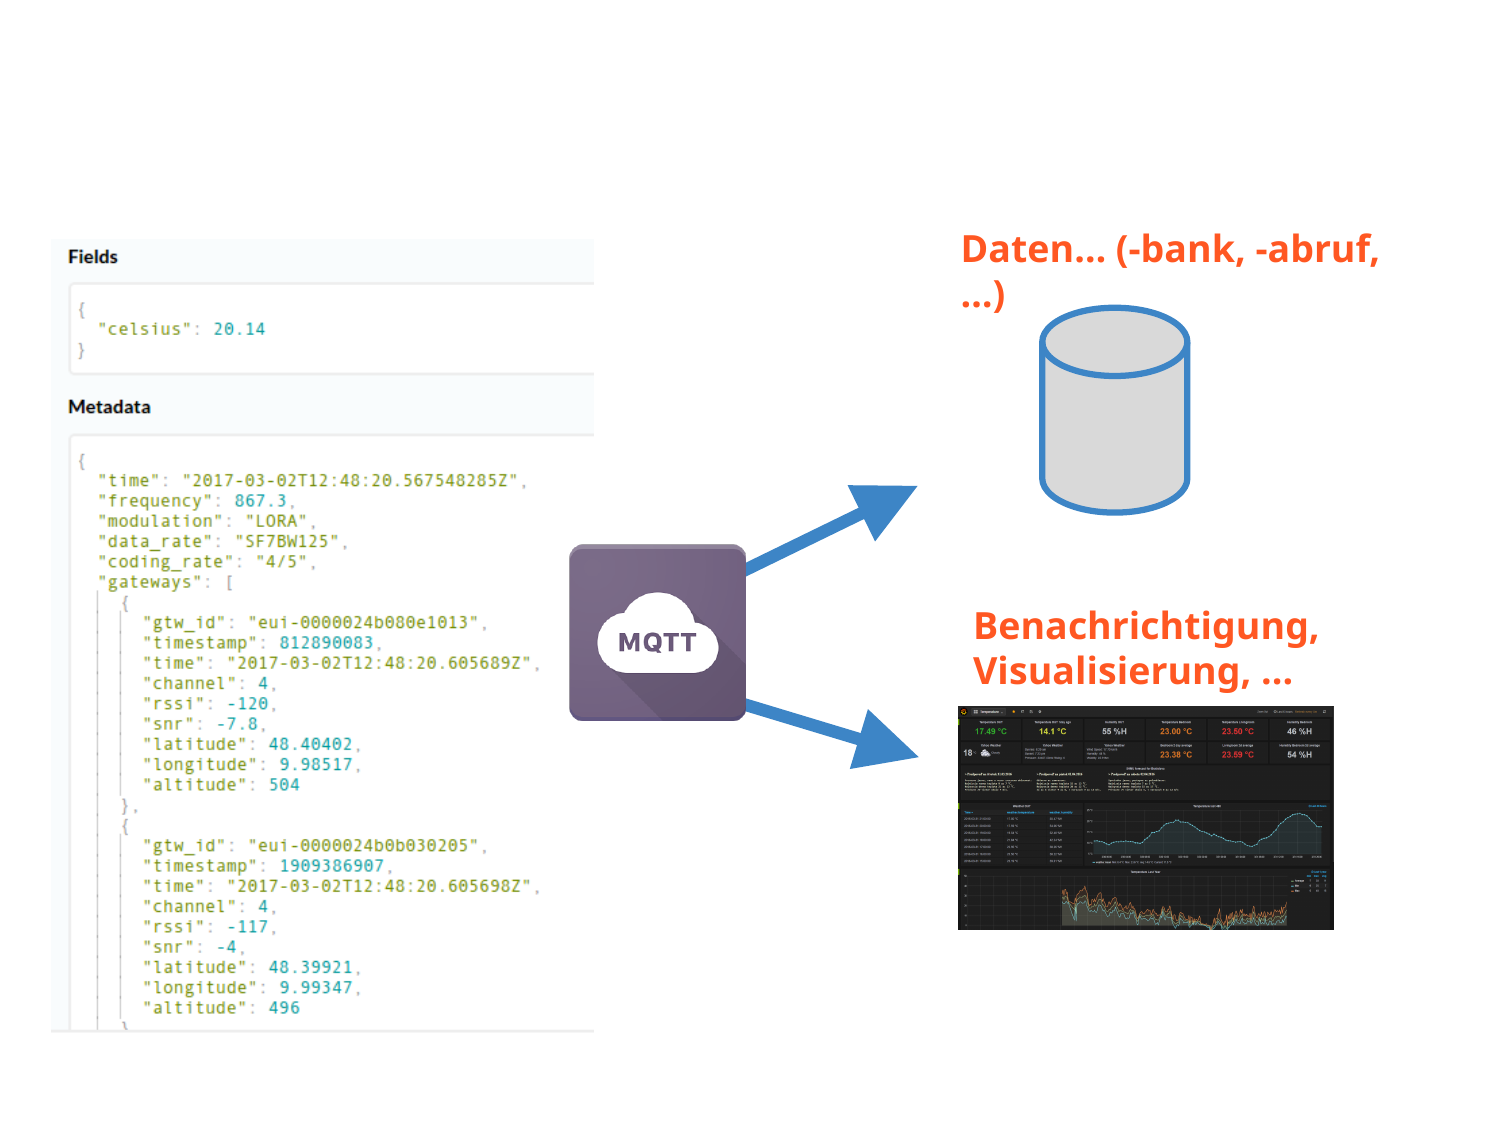

#
Daten… (-bank, -abruf, …)
Benachrichtigung,
Visualisierung, ...